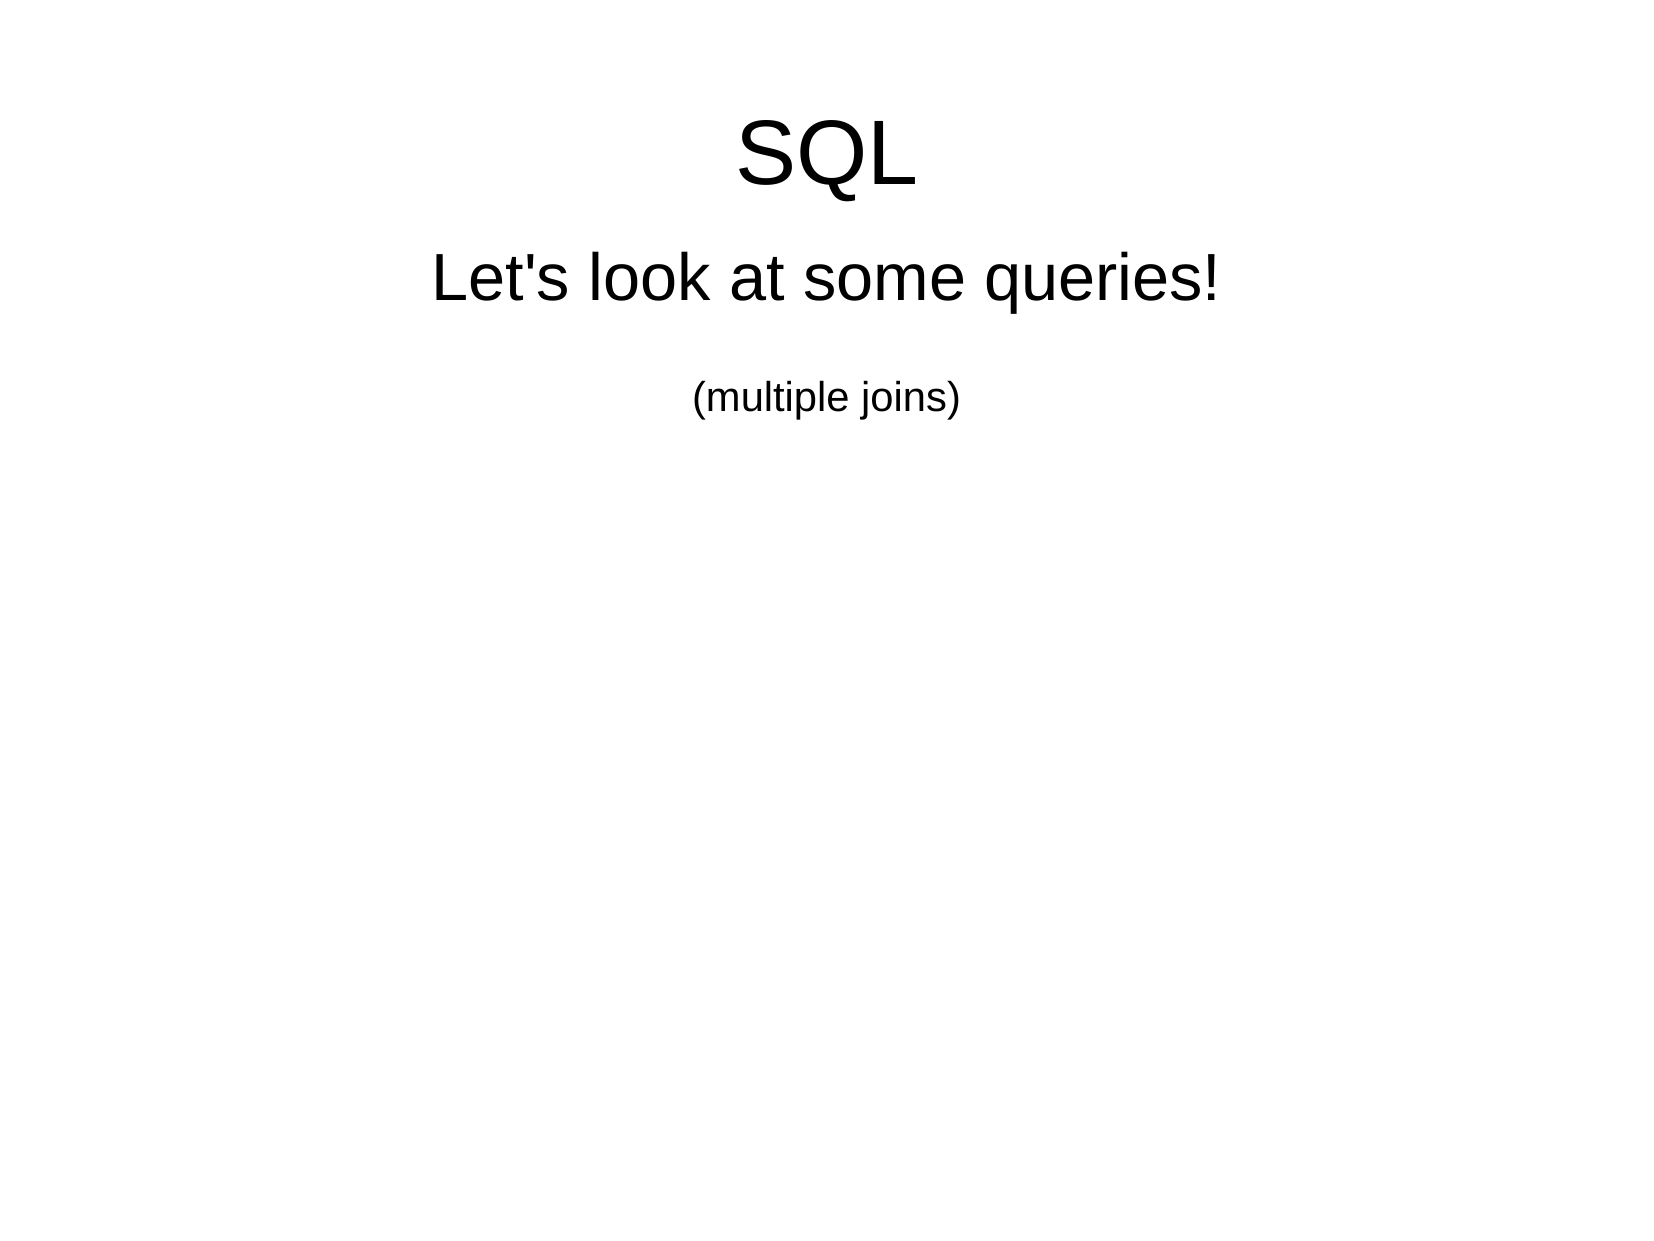

# SQL
Let's look at some queries!
(multiple joins)